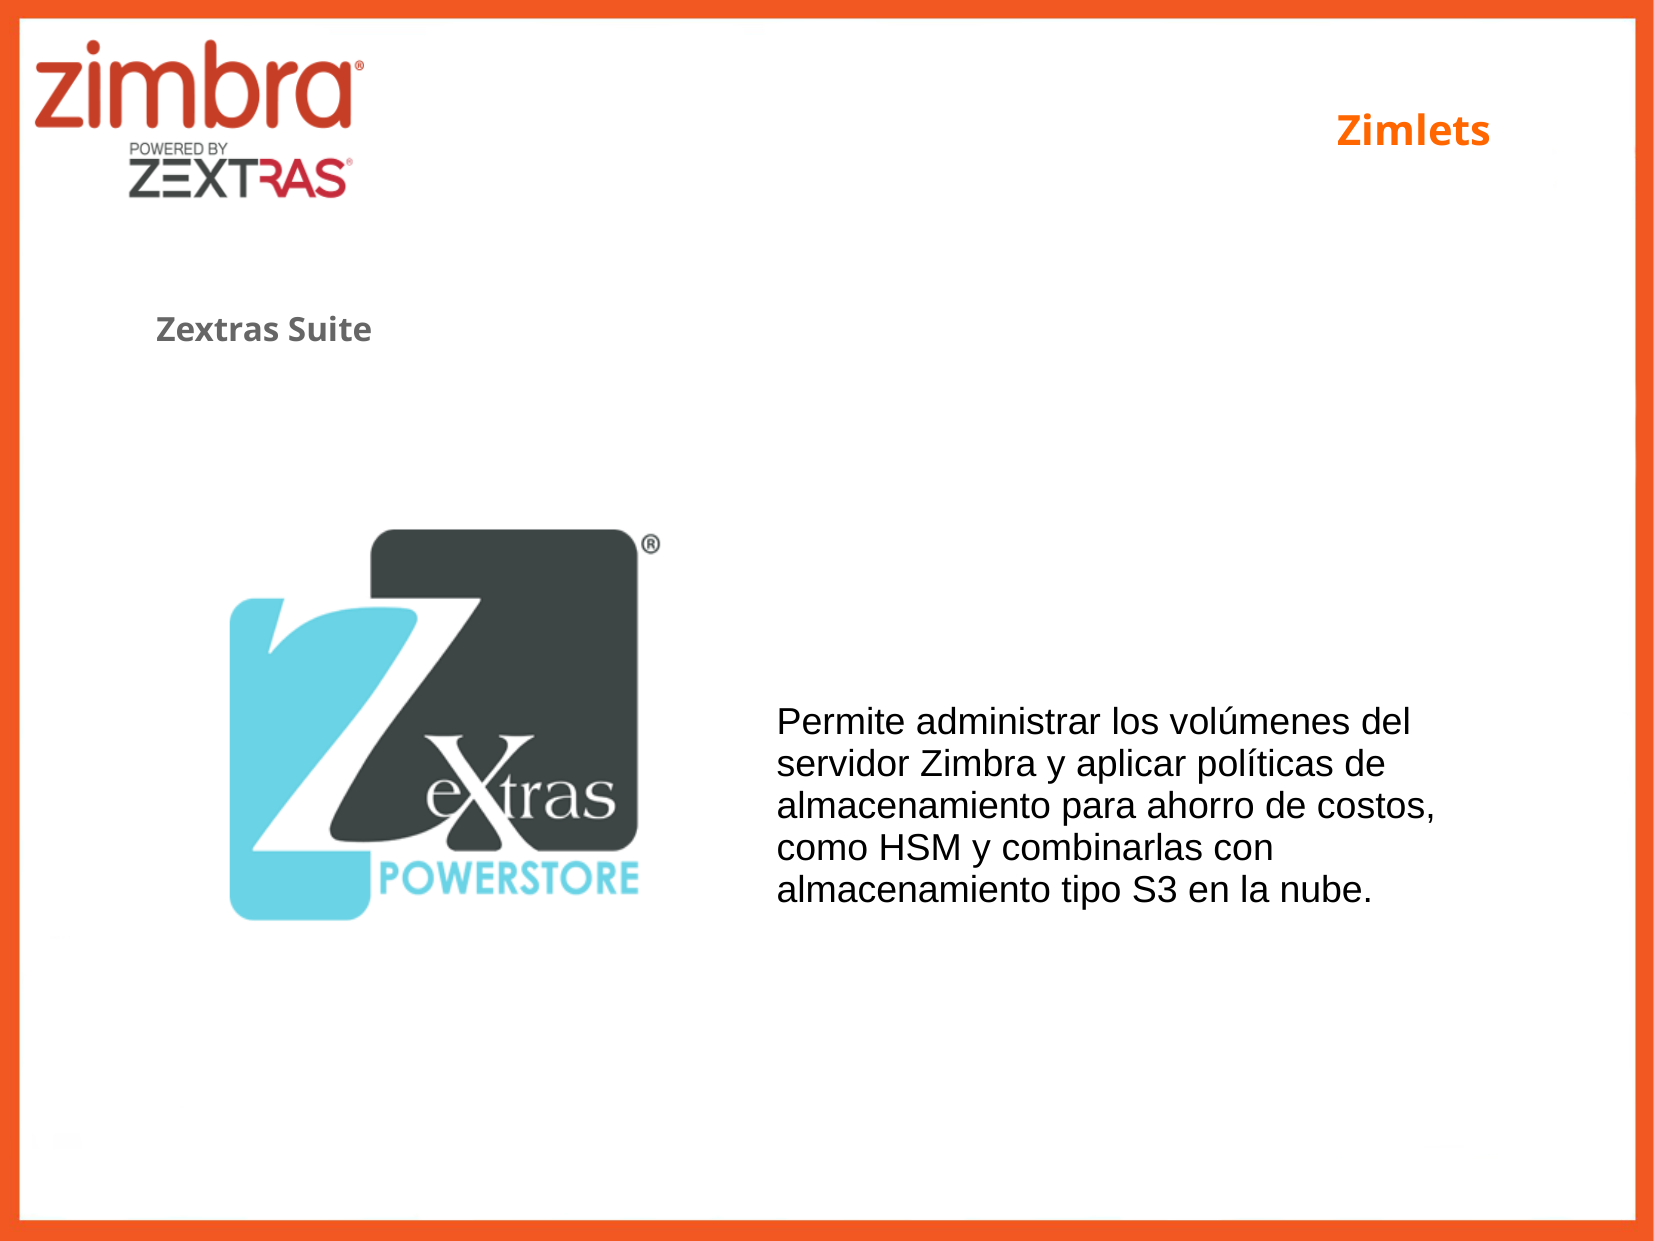

Zimlets
Zextras Suite
Permite administrar los volúmenes del servidor Zimbra y aplicar políticas de almacenamiento para ahorro de costos, como HSM y combinarlas con almacenamiento tipo S3 en la nube.